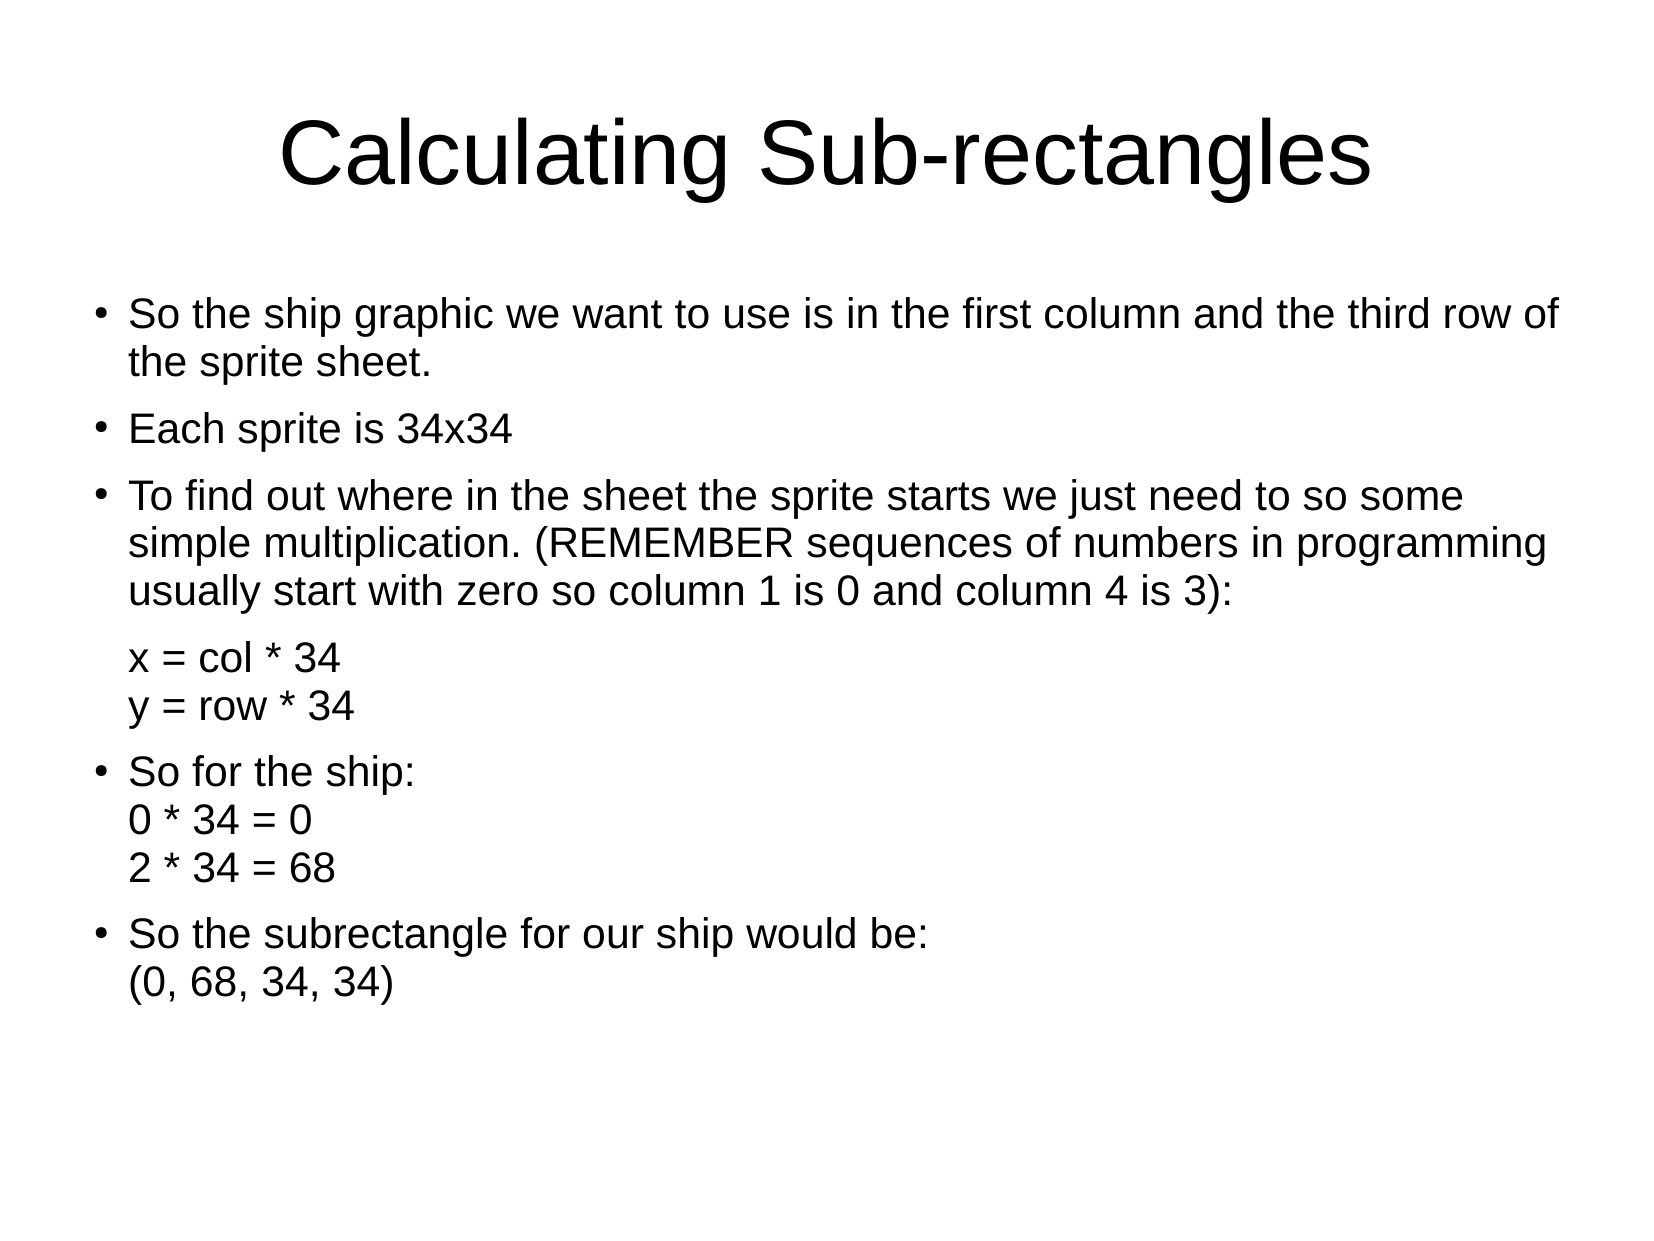

# Calculating Sub-rectangles
So the ship graphic we want to use is in the first column and the third row of the sprite sheet.
Each sprite is 34x34
To find out where in the sheet the sprite starts we just need to so some simple multiplication. (REMEMBER sequences of numbers in programming usually start with zero so column 1 is 0 and column 4 is 3):
x = col * 34
y = row * 34
So for the ship:
0 * 34 = 0
2 * 34 = 68
So the subrectangle for our ship would be:
(0, 68, 34, 34)